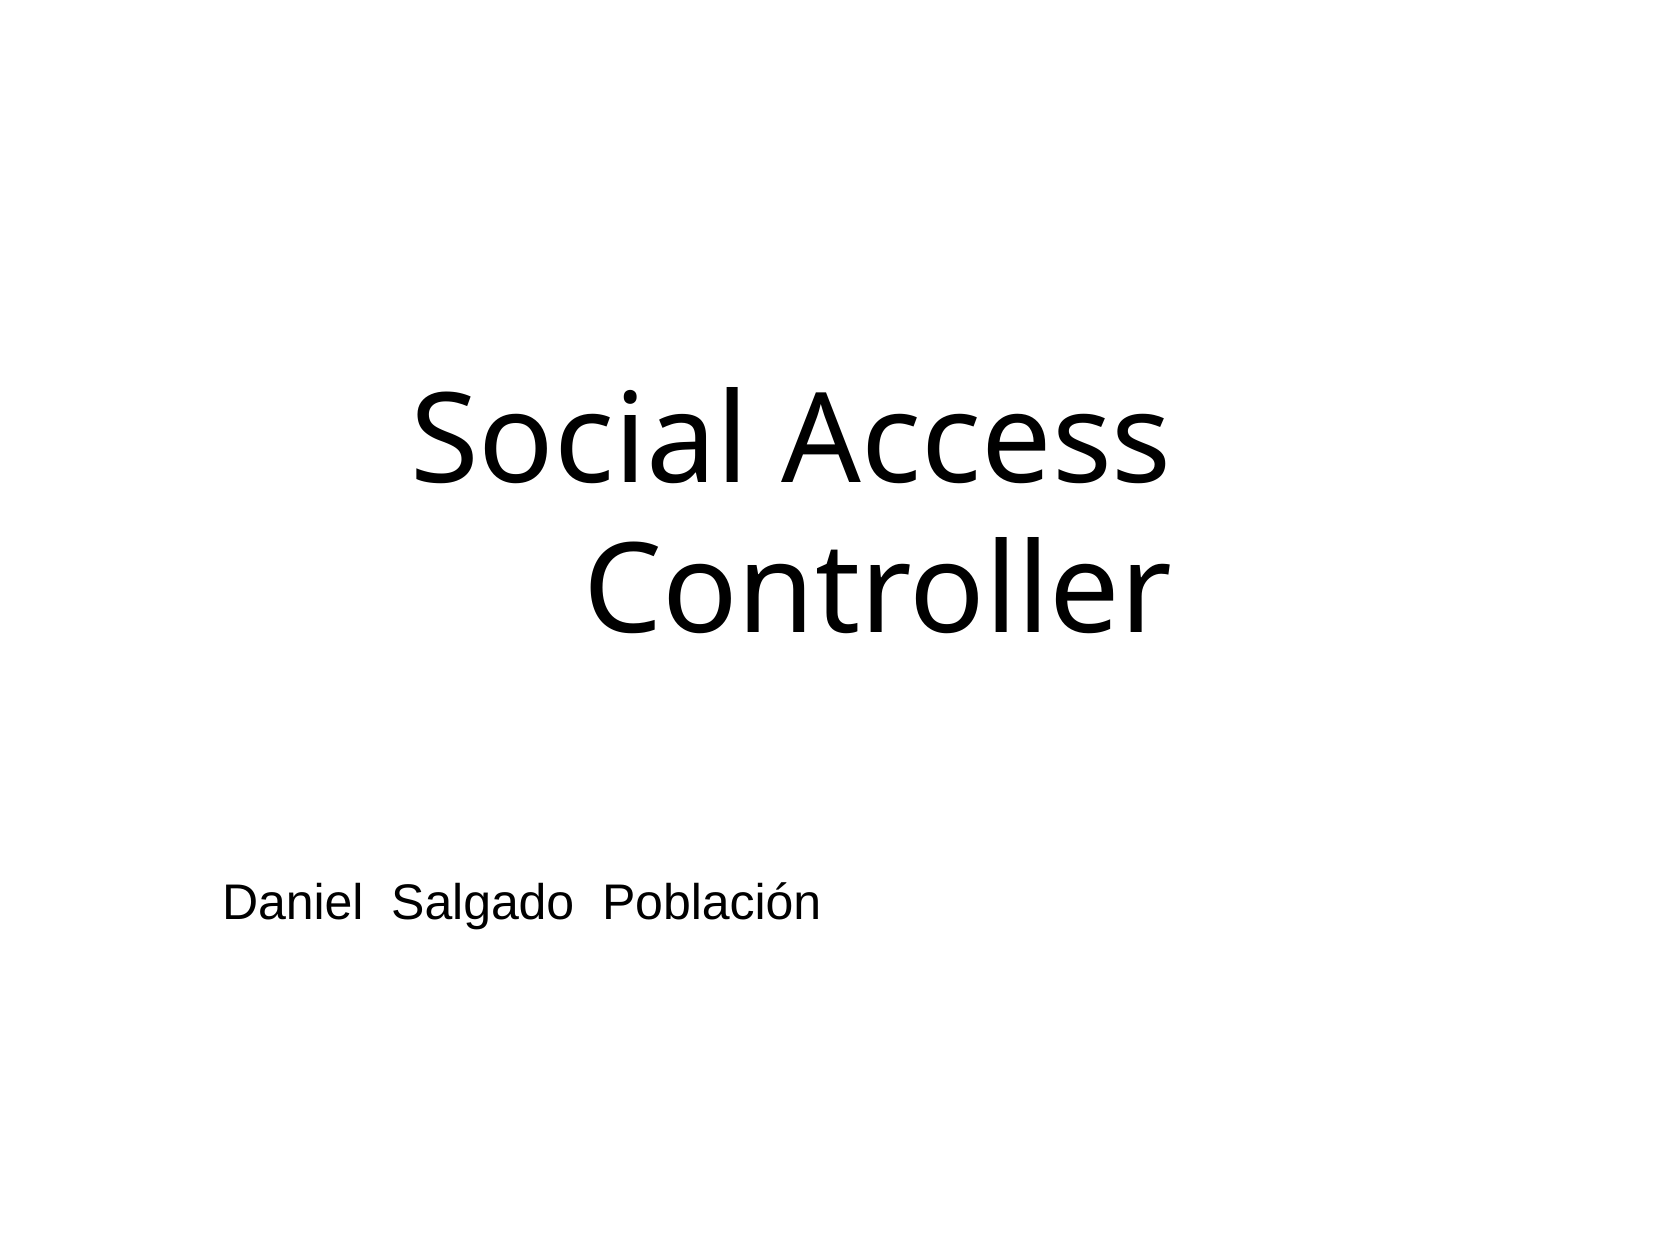

# Social Access Controller
Daniel Salgado Población